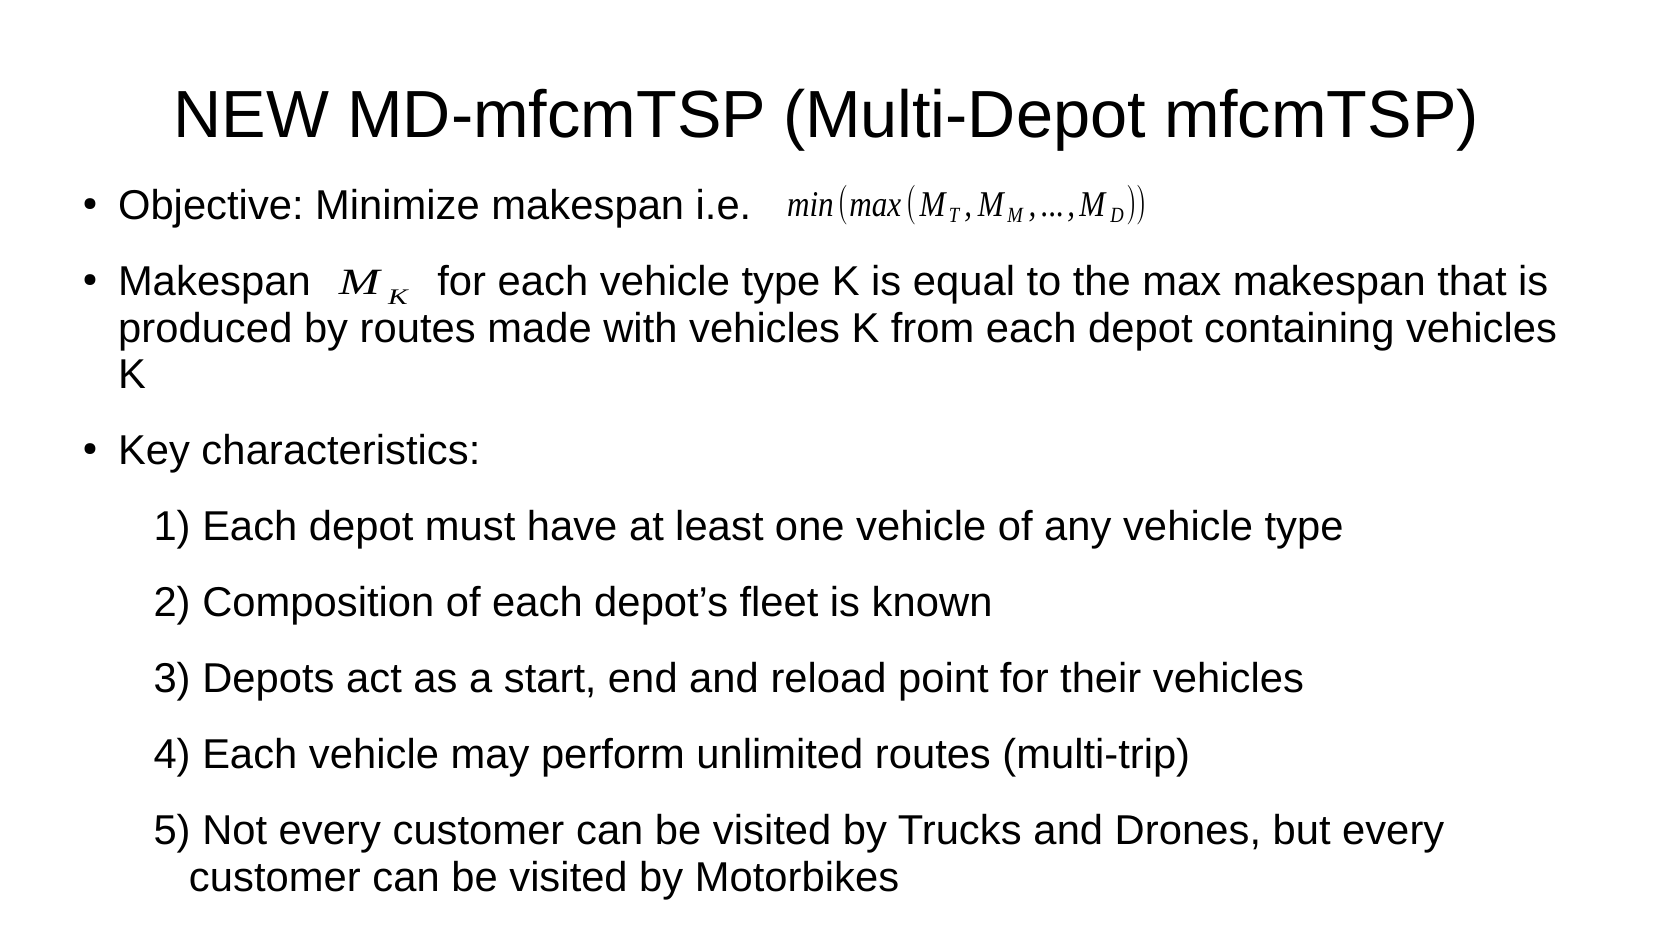

# NEW MD-mfcmTSP (Multi-Depot mfcmTSP)
Objective: Minimize makespan i.e.
Makespan for each vehicle type K is equal to the max makespan that is produced by routes made with vehicles K from each depot containing vehicles K
Key characteristics:
 Each depot must have at least one vehicle of any vehicle type
 Composition of each depot’s fleet is known
 Depots act as a start, end and reload point for their vehicles
 Each vehicle may perform unlimited routes (multi-trip)
 Not every customer can be visited by Trucks and Drones, but every customer can be visited by Motorbikes